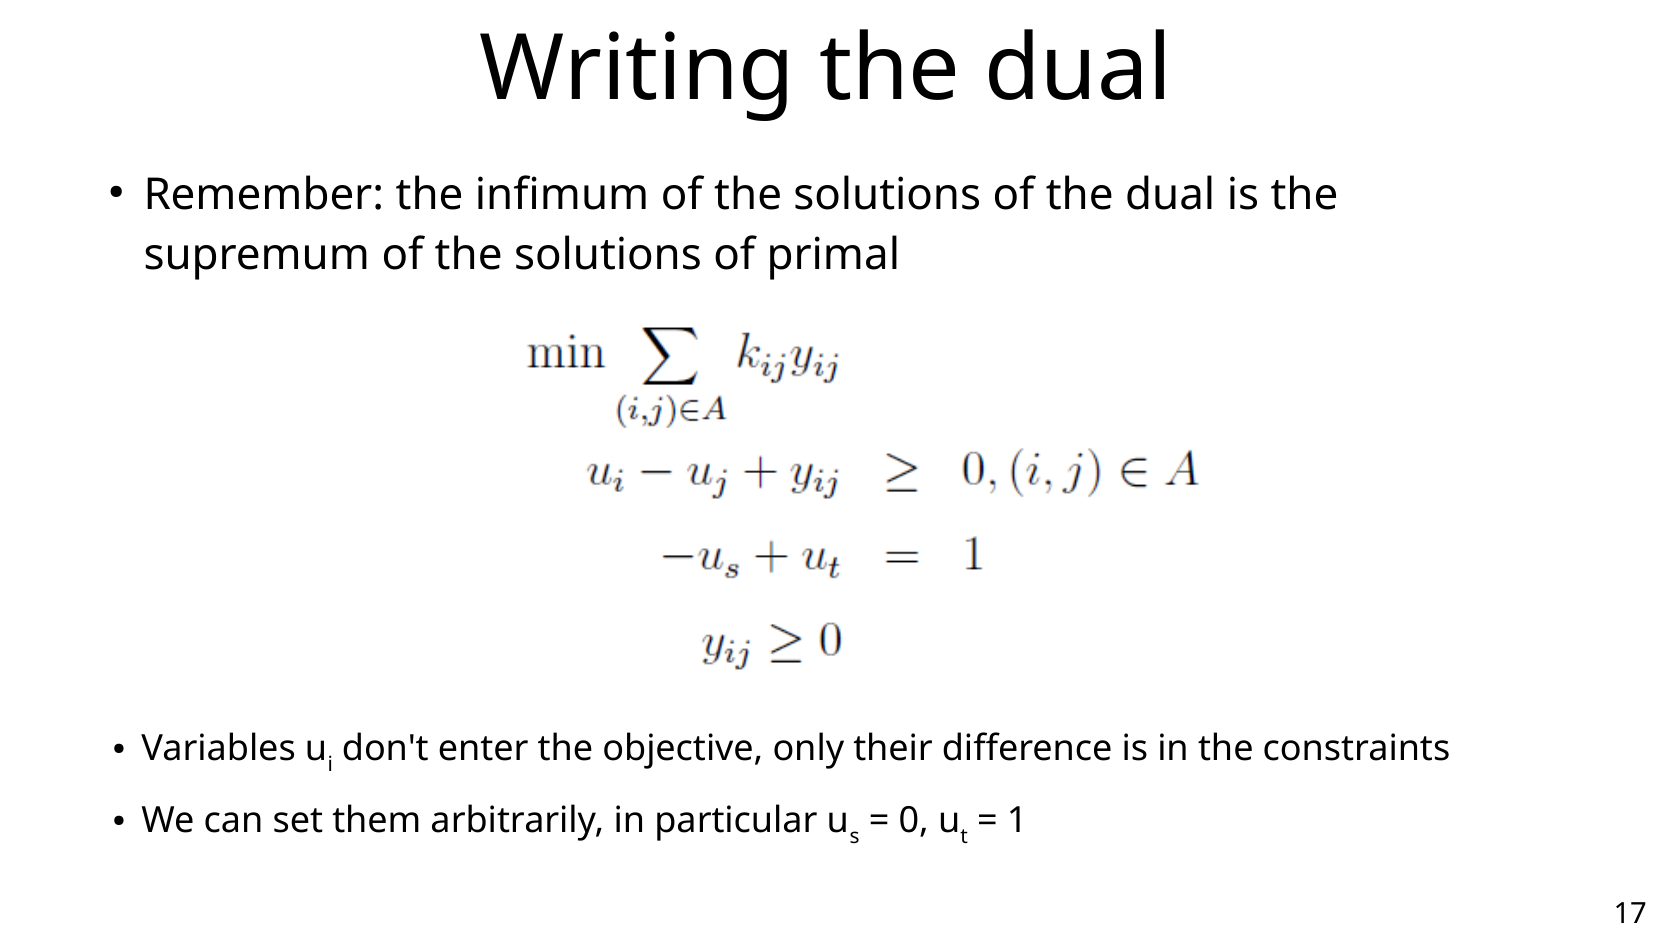

# Writing the dual
Remember: the infimum of the solutions of the dual is the supremum of the solutions of primal
Variables ui don't enter the objective, only their difference is in the constraints
We can set them arbitrarily, in particular us = 0, ut = 1
17